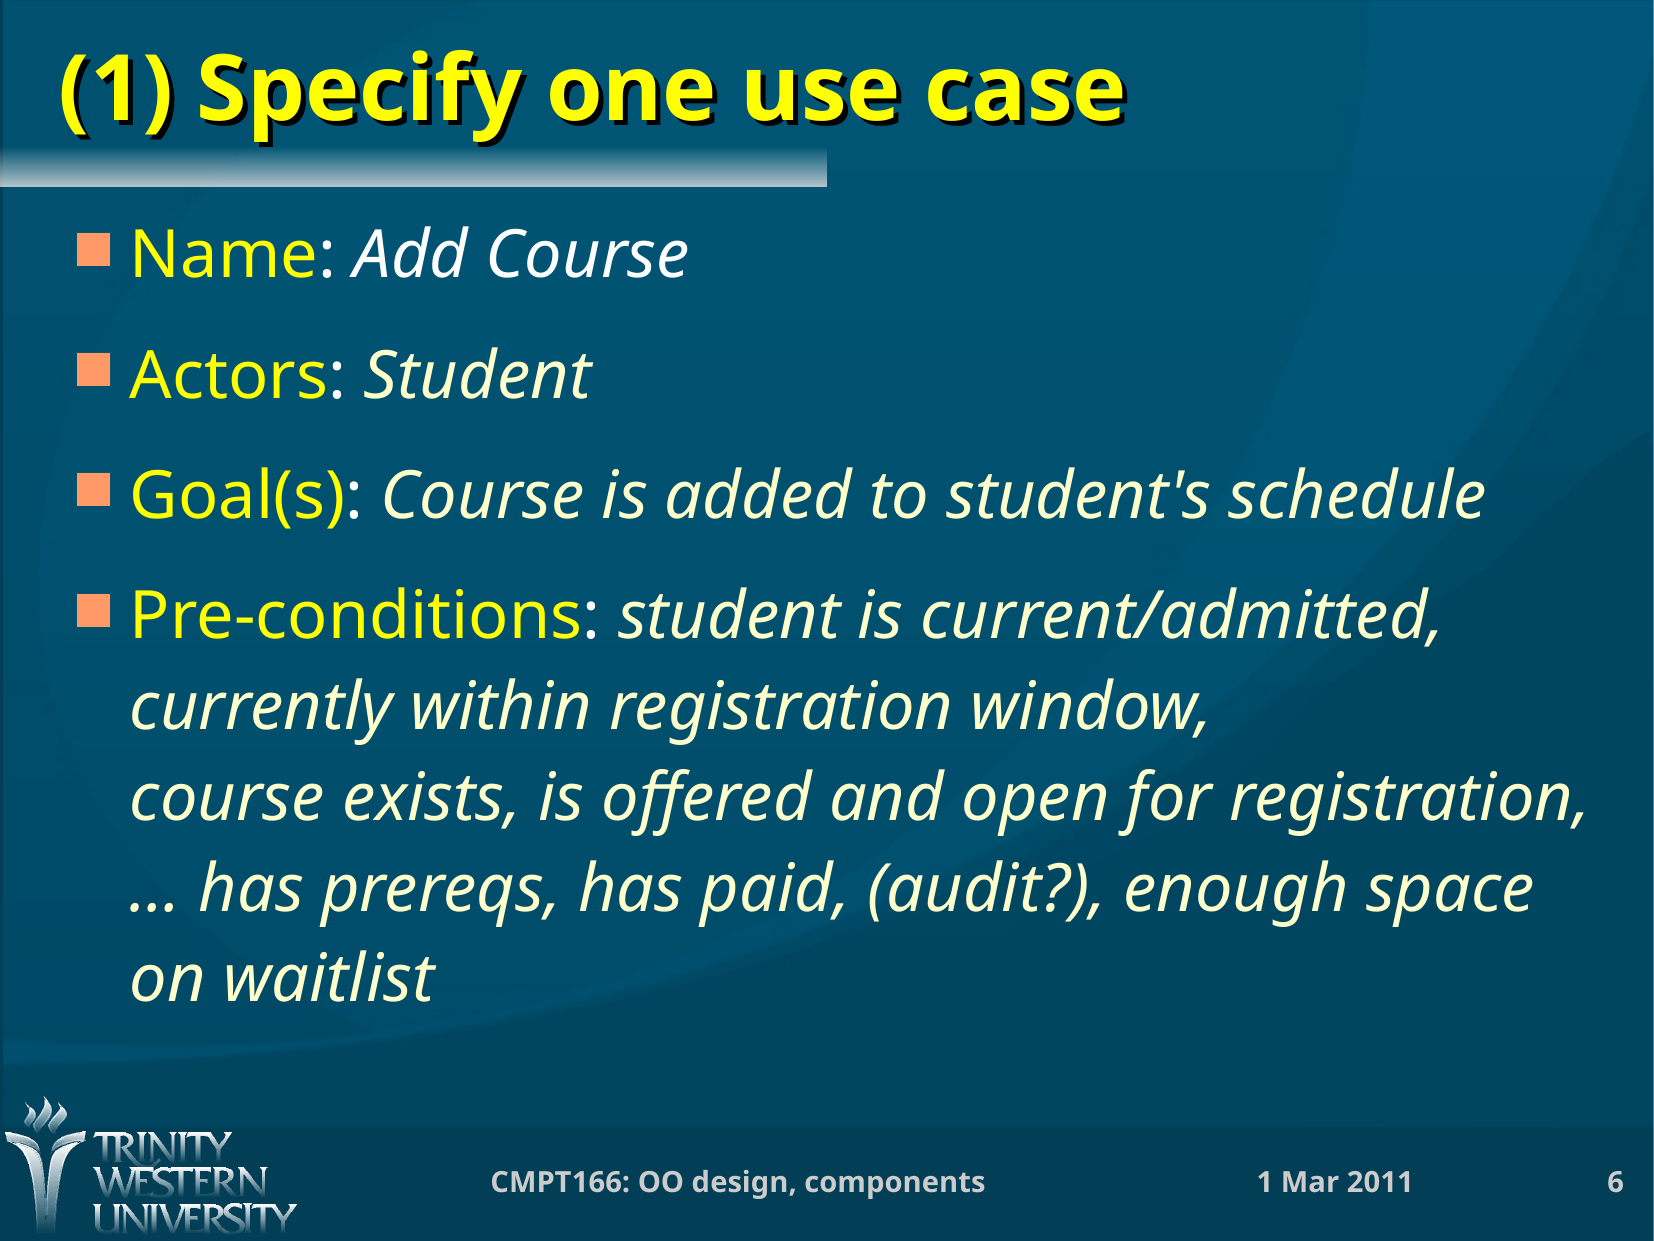

# (1) Specify one use case
Name: Add Course
Actors: Student
Goal(s): Course is added to student's schedule
Pre-conditions: student is current/admitted,
currently within registration window,
course exists, is offered and open for registration, … has prereqs, has paid, (audit?), enough space on waitlist
CMPT166: OO design, components
1 Mar 2011
6